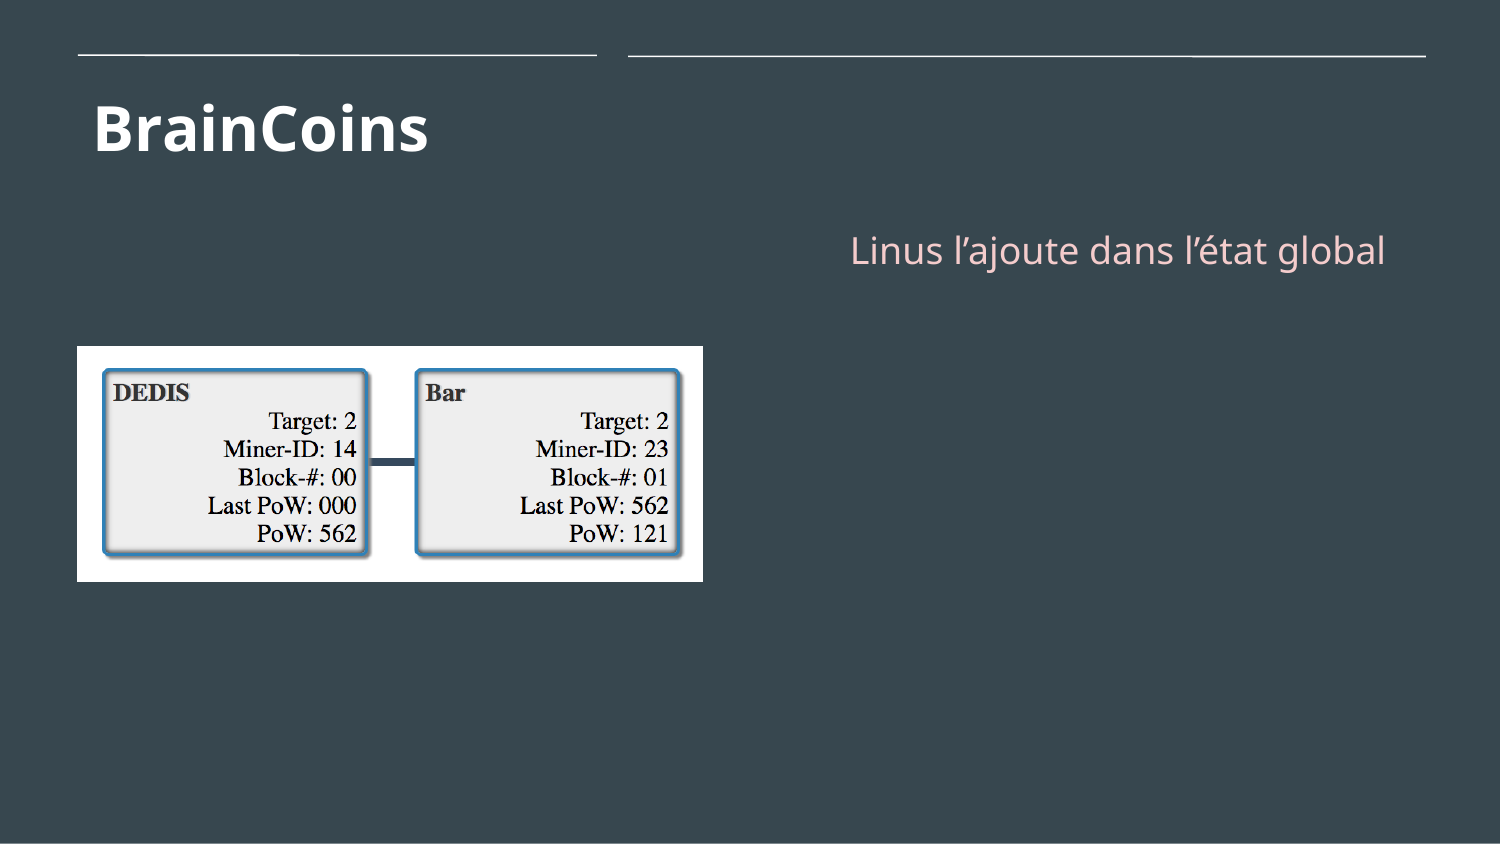

# BrainCoins
Linus l’ajoute dans l’état global